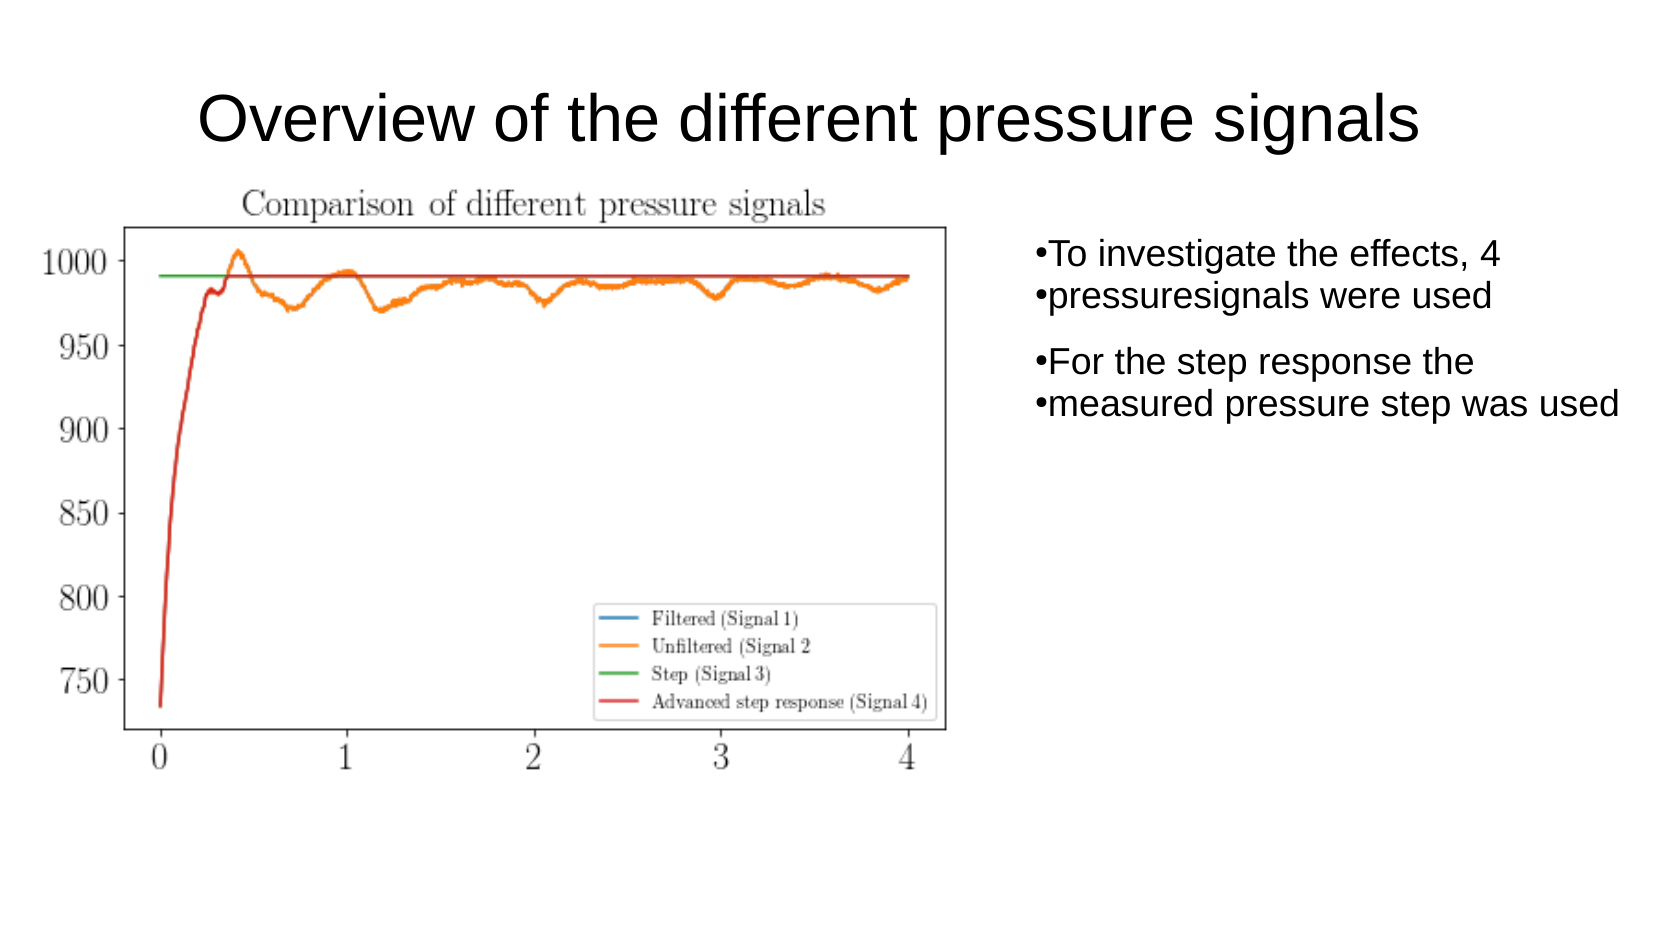

# Overview of the different pressure signals
To investigate the effects, 4
pressuresignals were used
For the step response the
measured pressure step was used